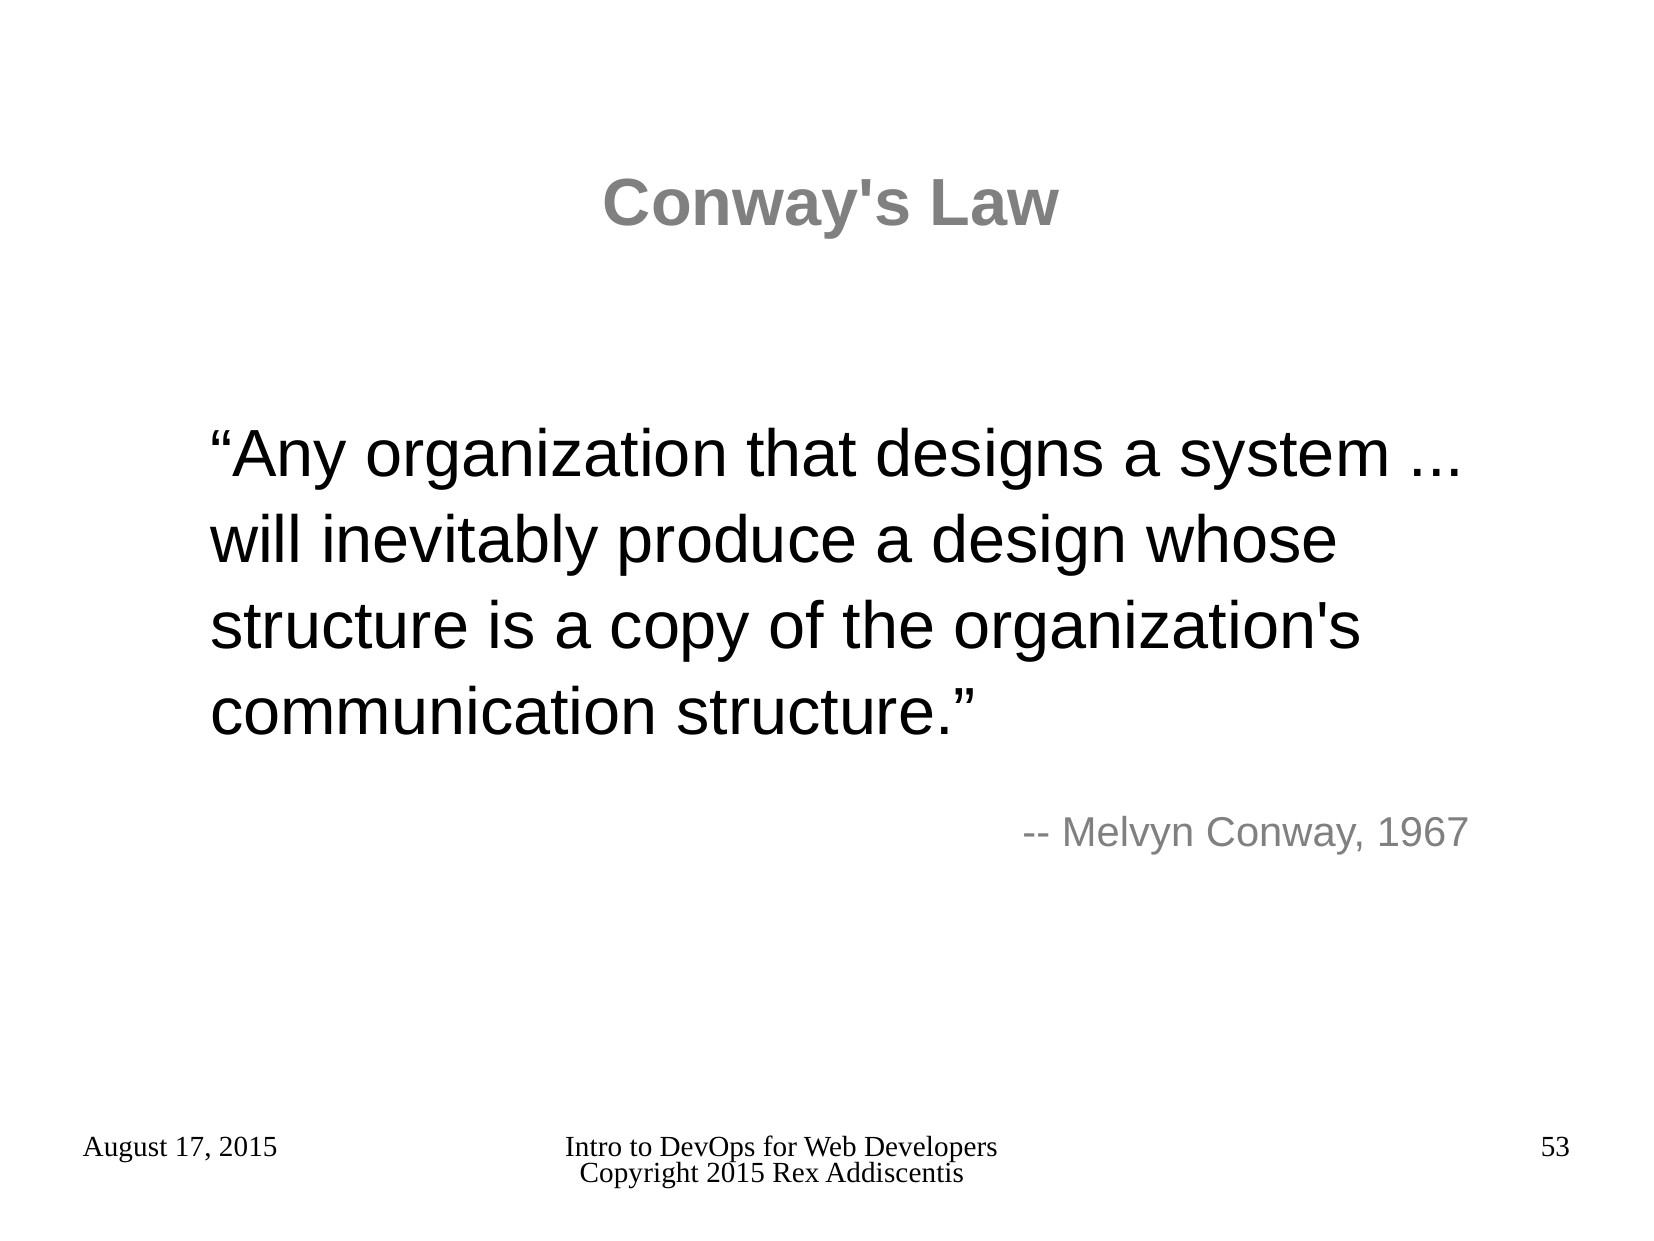

# Conway's Law
“Any organization that designs a system ... will inevitably produce a design whose structure is a copy of the organization's communication structure.”
-- Melvyn Conway, 1967
August 17, 2015
Intro to DevOps for Web Developers Copyright 2015 Rex Addiscentis
53